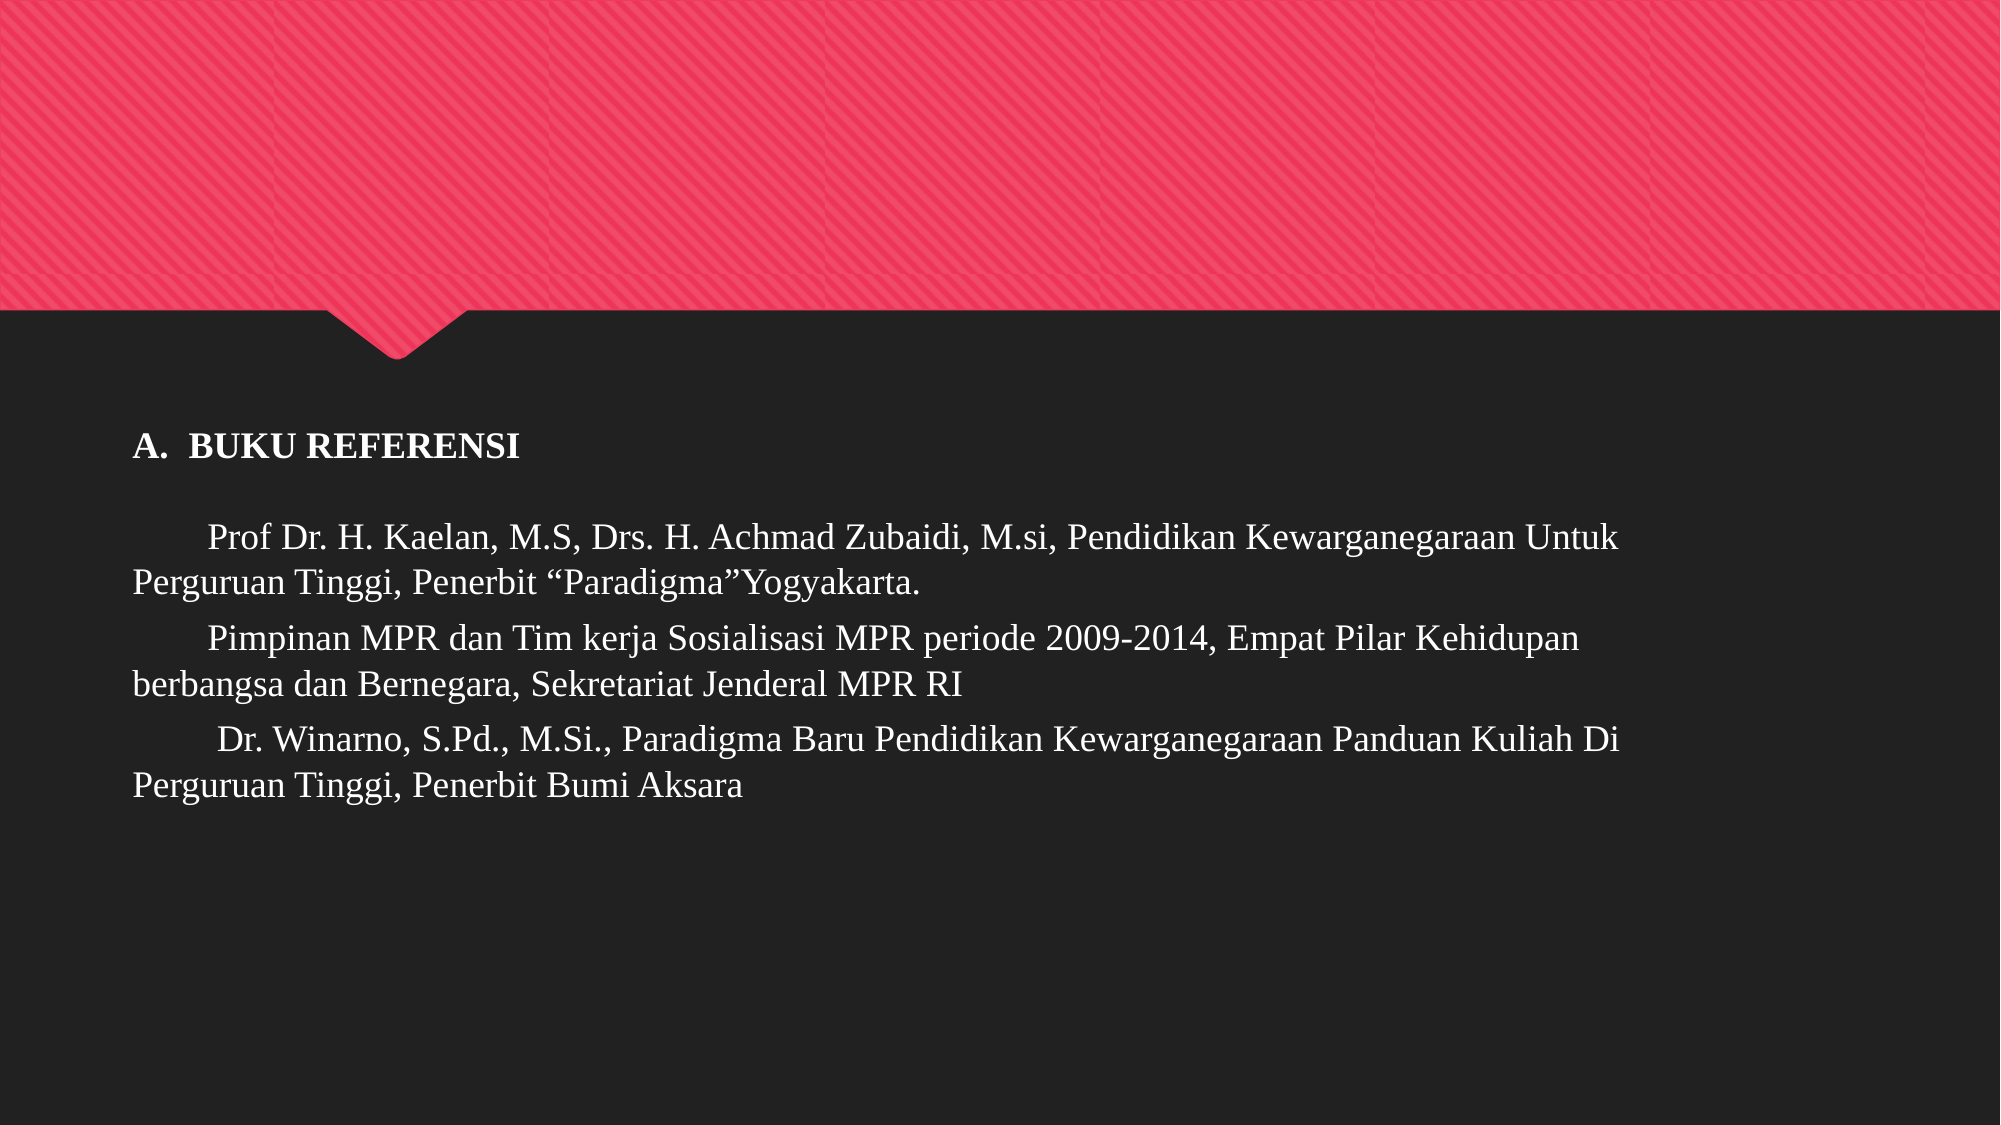

BUKU REFERENSI
Prof Dr. H. Kaelan, M.S, Drs. H. Achmad Zubaidi, M.si, Pendidikan Kewarganegaraan Untuk Perguruan Tinggi, Penerbit “Paradigma”Yogyakarta.
Pimpinan MPR dan Tim kerja Sosialisasi MPR periode 2009-2014, Empat Pilar Kehidupan berbangsa dan Bernegara, Sekretariat Jenderal MPR RI
 Dr. Winarno, S.Pd., M.Si., Paradigma Baru Pendidikan Kewarganegaraan Panduan Kuliah Di Perguruan Tinggi, Penerbit Bumi Aksara